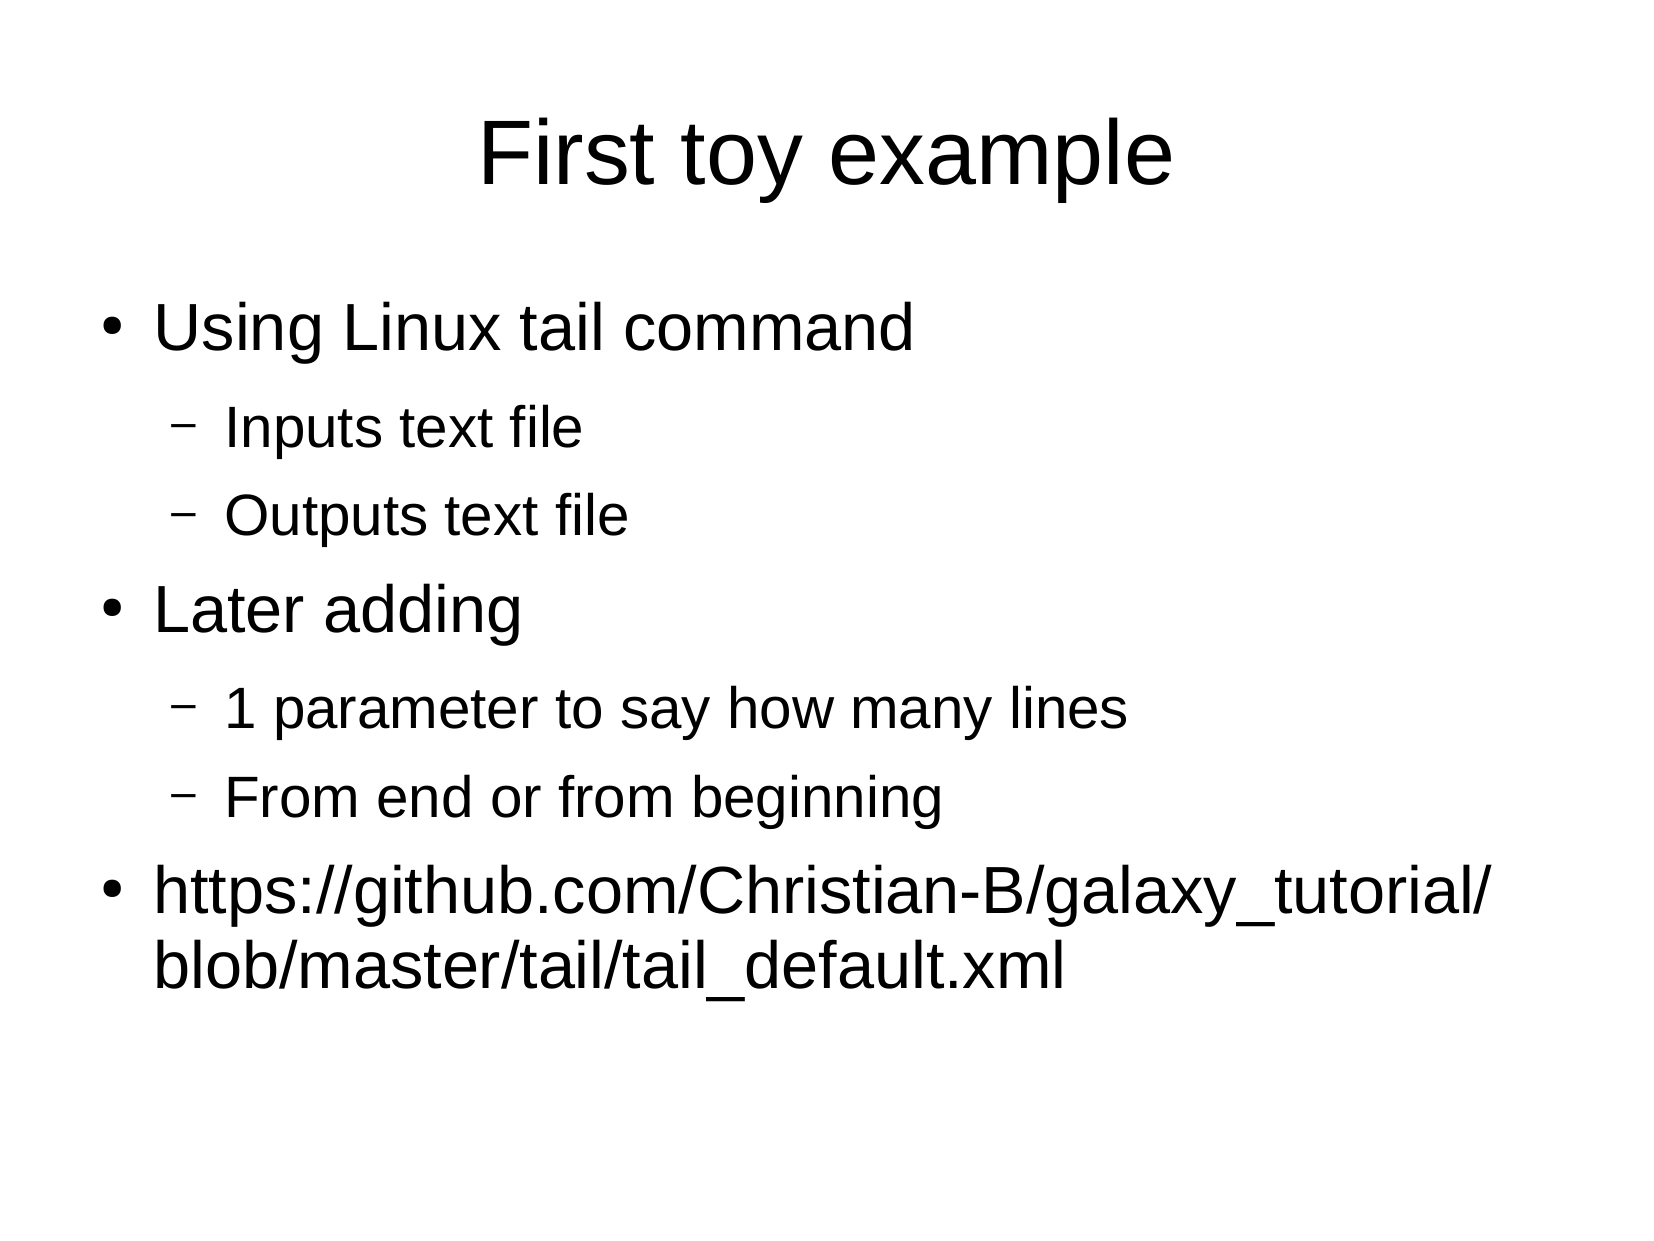

# First toy example
Using Linux tail command
Inputs text file
Outputs text file
Later adding
1 parameter to say how many lines
From end or from beginning
https://github.com/Christian-B/galaxy_tutorial/blob/master/tail/tail_default.xml